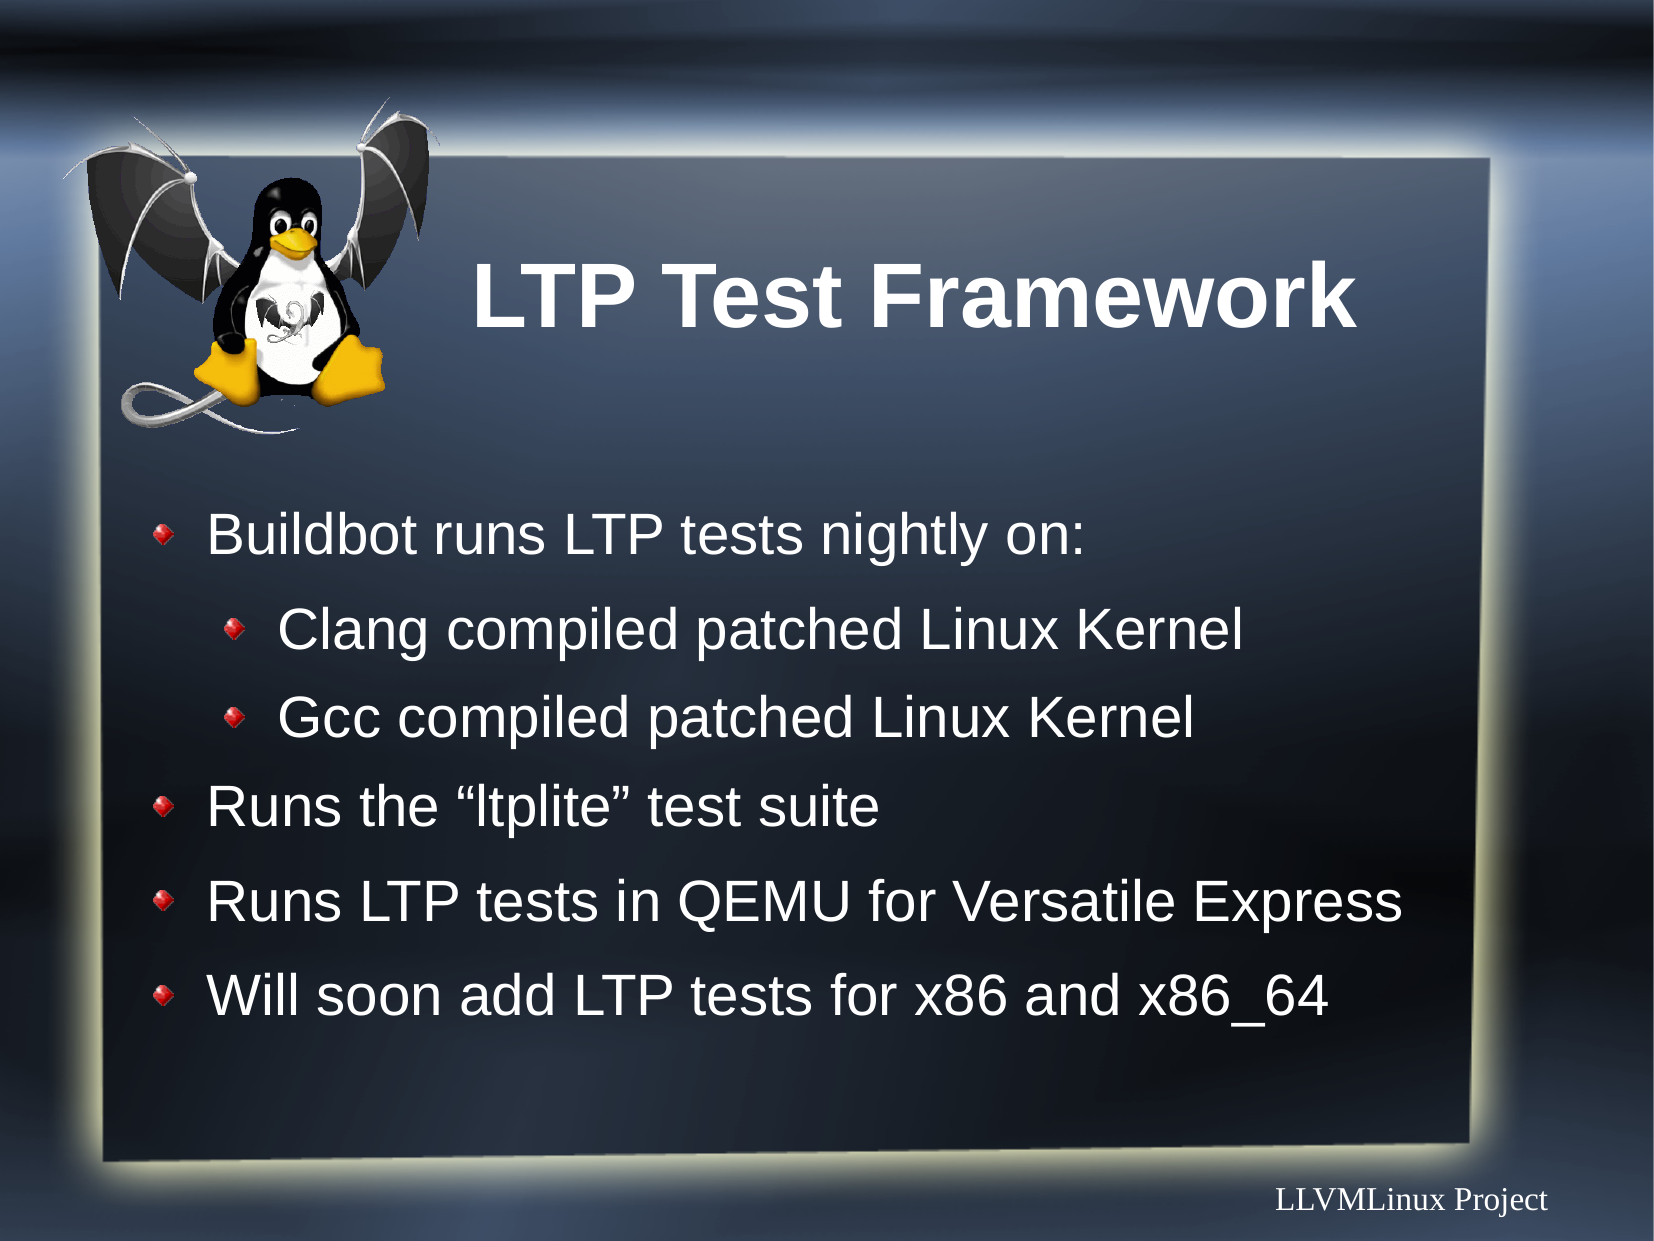

# LTP Test Framework
Buildbot runs LTP tests nightly on:
Clang compiled patched Linux Kernel
Gcc compiled patched Linux Kernel
Runs the “ltplite” test suite
Runs LTP tests in QEMU for Versatile Express
Will soon add LTP tests for x86 and x86_64